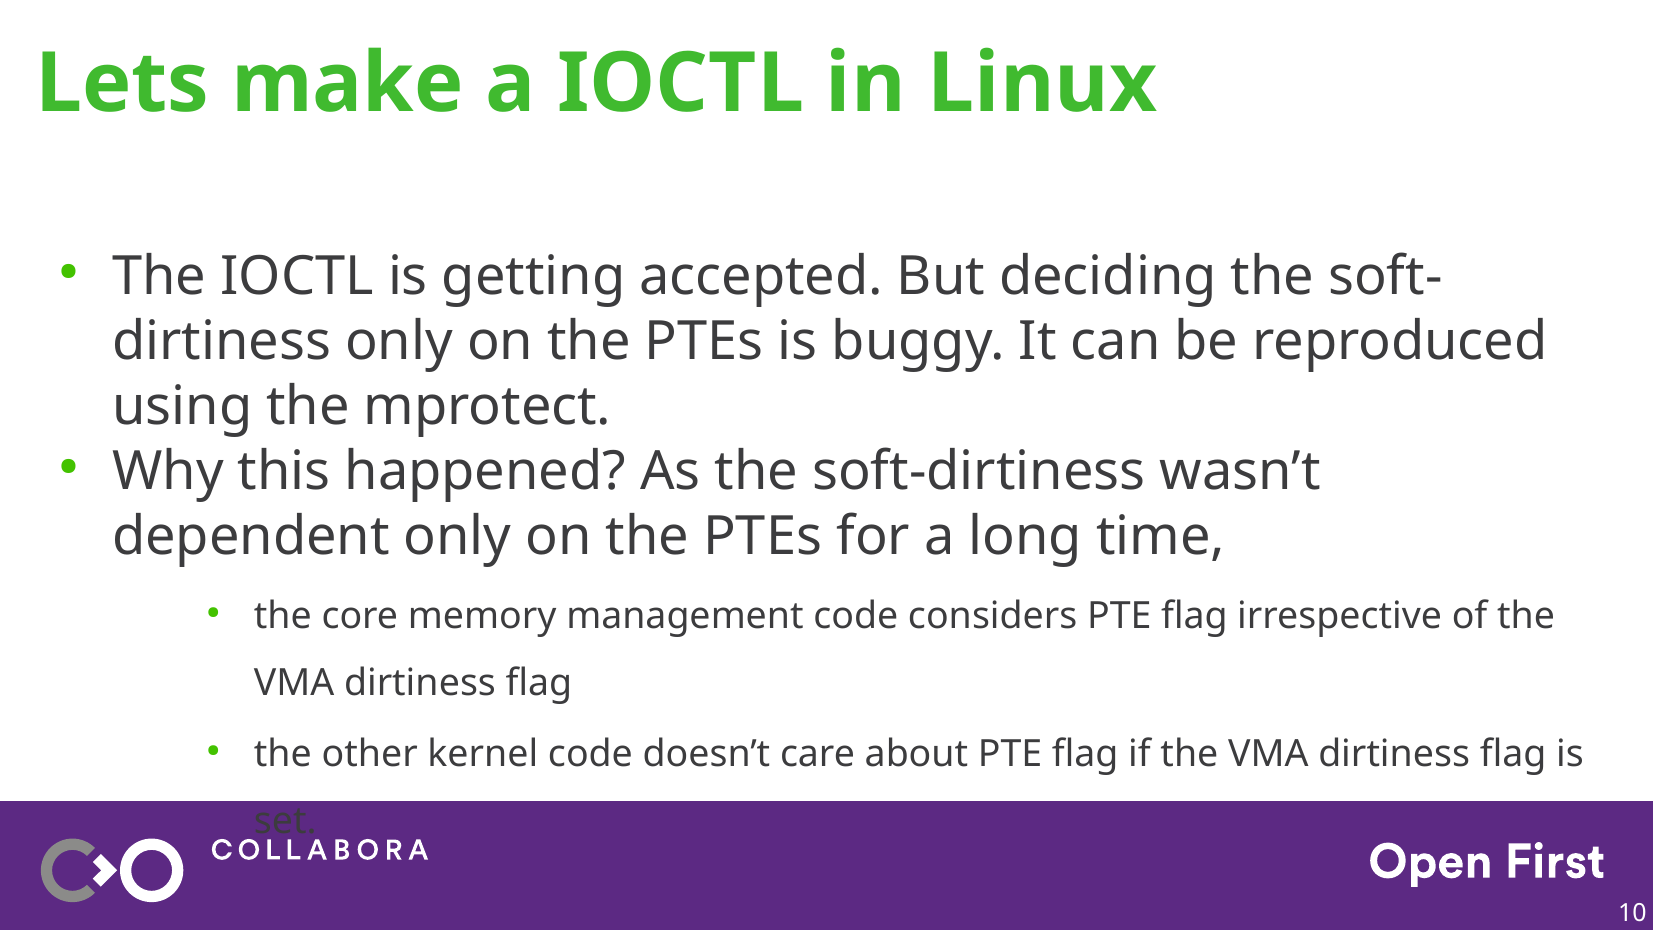

# Lets make a IOCTL in Linux
The IOCTL is getting accepted. But deciding the soft-dirtiness only on the PTEs is buggy. It can be reproduced using the mprotect.
Why this happened? As the soft-dirtiness wasn’t dependent only on the PTEs for a long time,
the core memory management code considers PTE flag irrespective of the VMA dirtiness flag
the other kernel code doesn’t care about PTE flag if the VMA dirtiness flag is set.